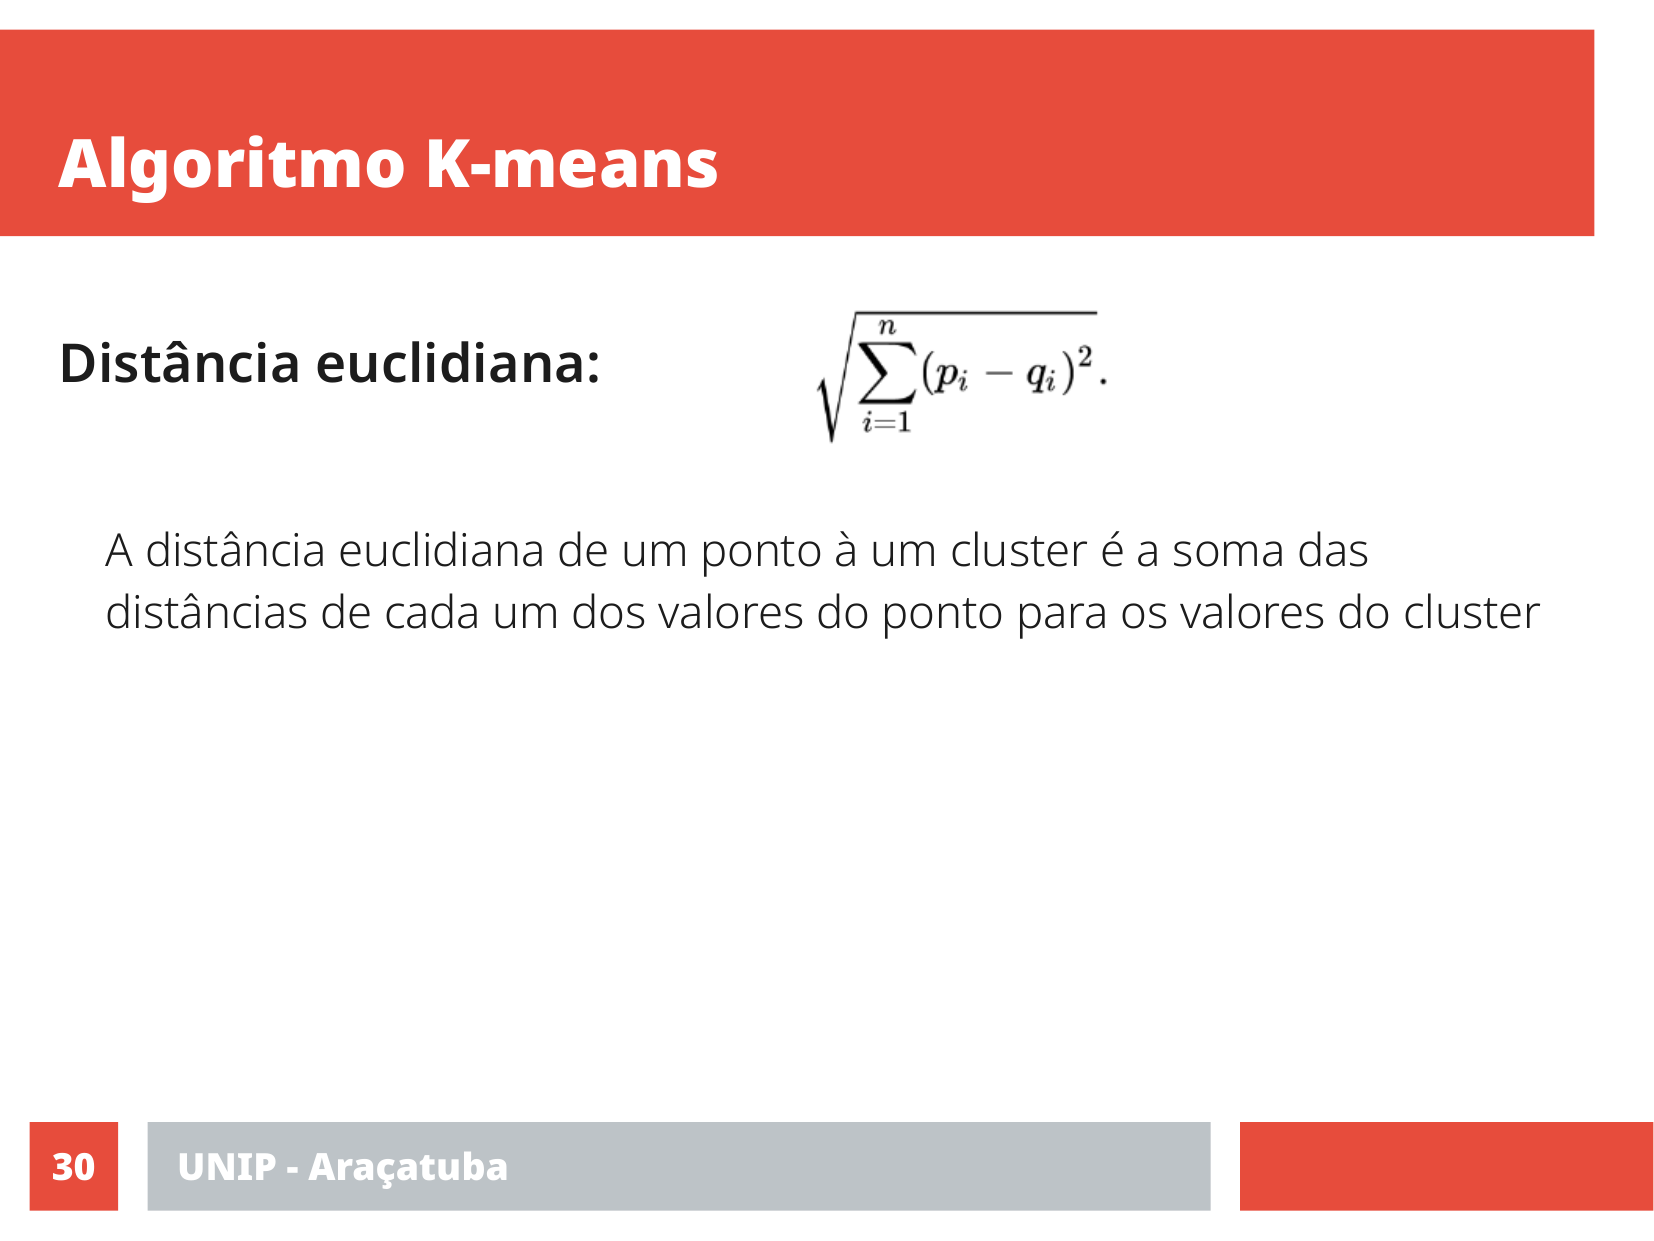

# Algoritmo K-means
Distância euclidiana:
A distância euclidiana de um ponto à um cluster é a soma das distâncias de cada um dos valores do ponto para os valores do cluster
30
UNIP - Araçatuba